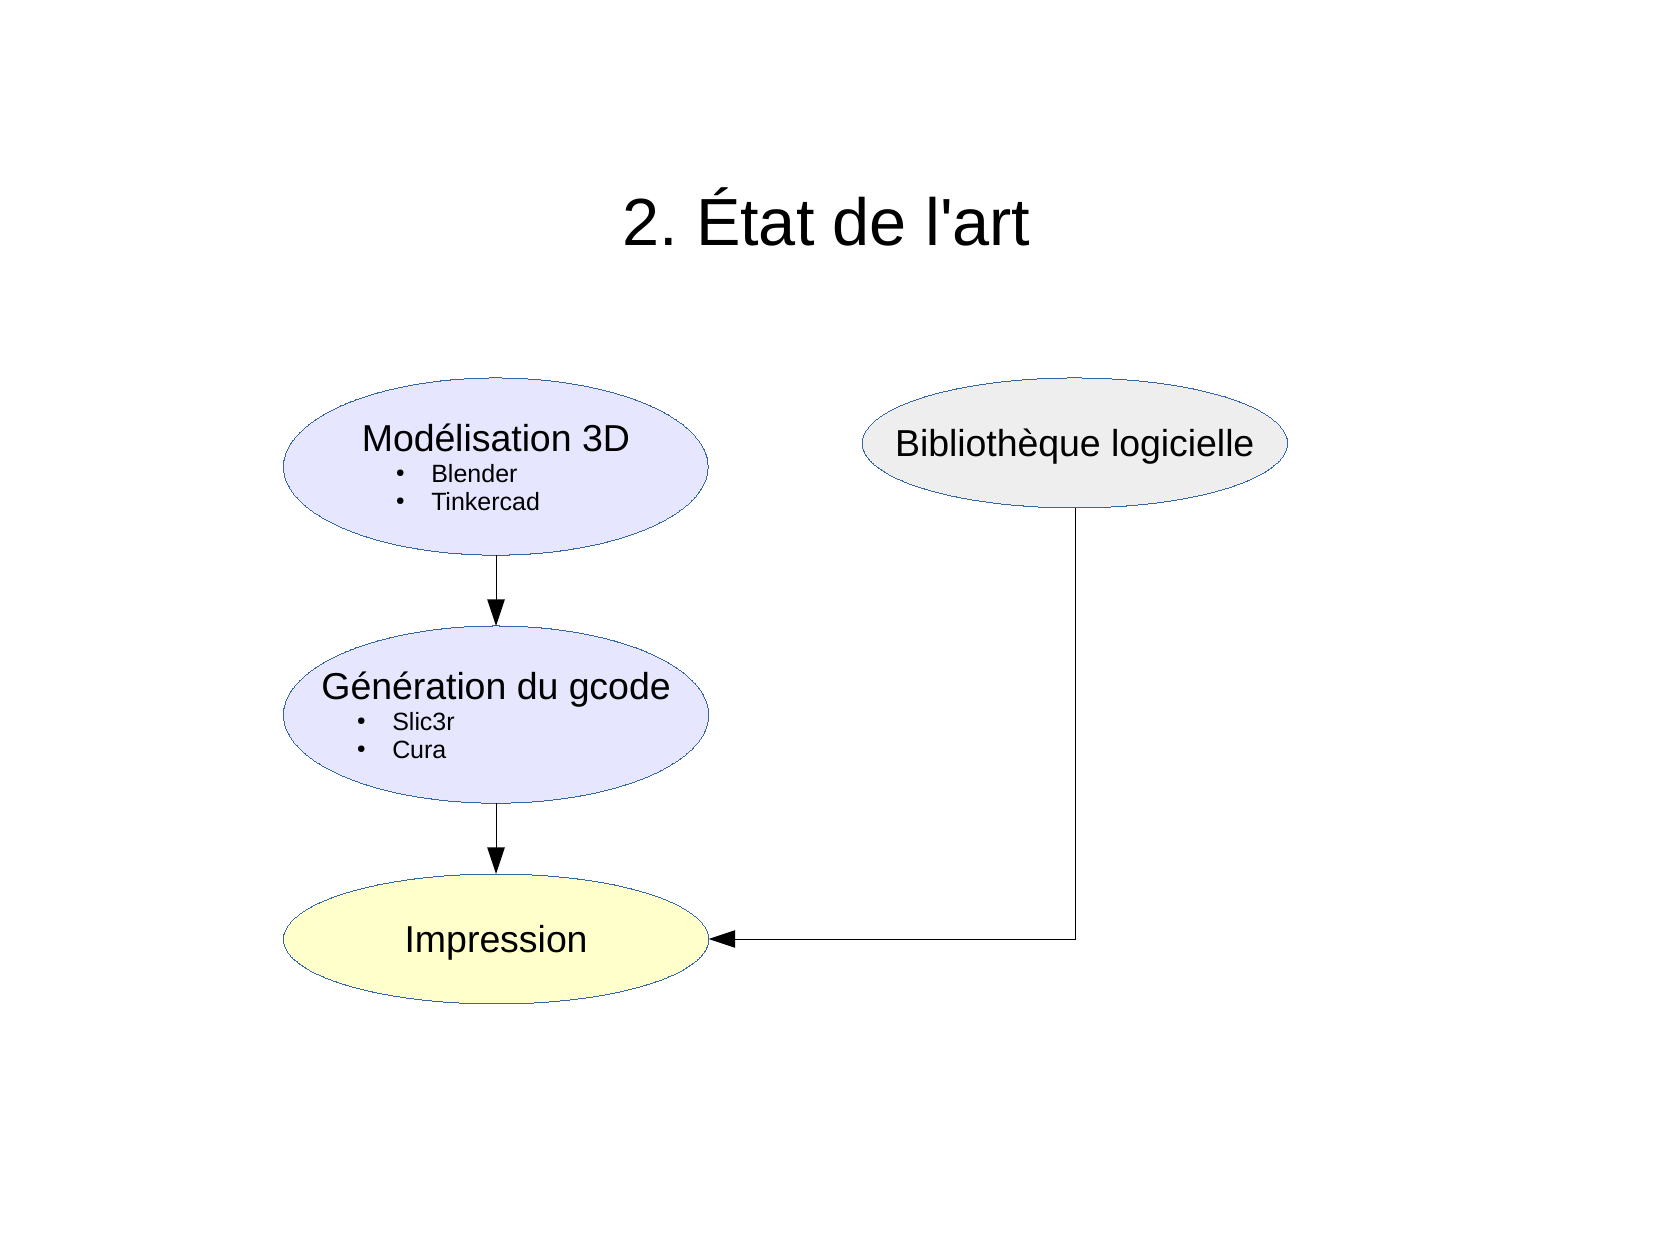

2. État de l'art
Modélisation 3D
Blender
Tinkercad
Bibliothèque logicielle
Génération du gcode
Slic3r
Cura
Impression